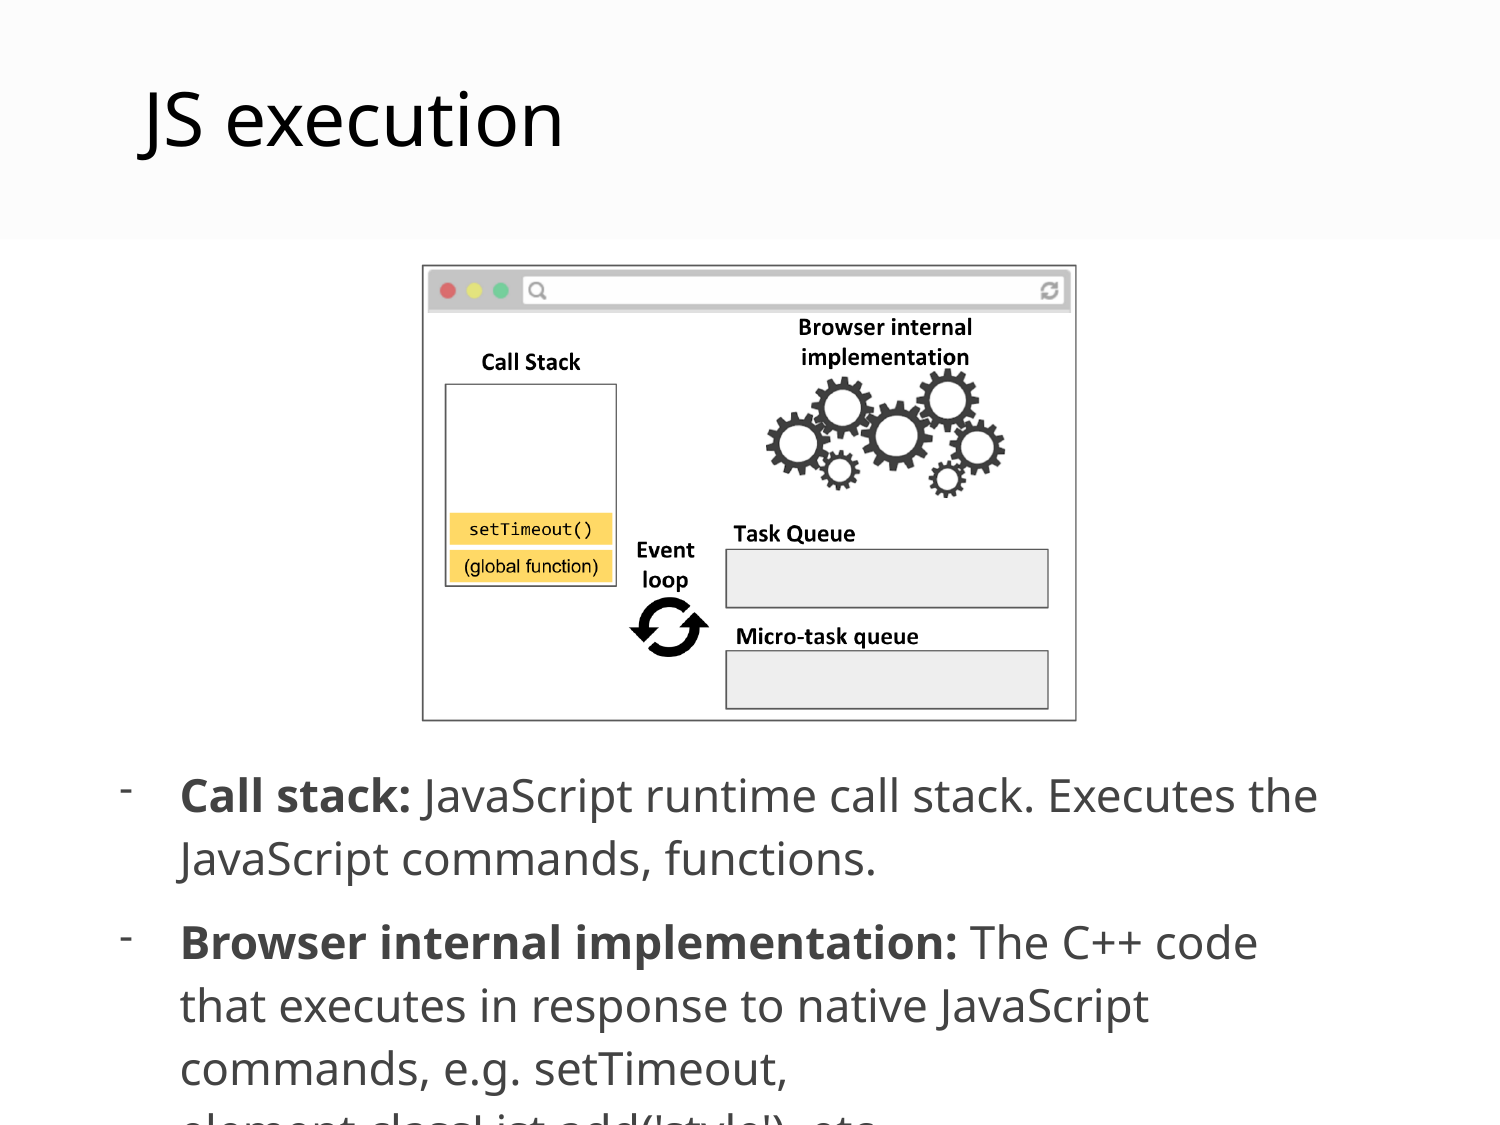

# JS execution
Call stack: JavaScript runtime call stack. Executes the JavaScript commands, functions.
Browser internal implementation: The C++ code that executes in response to native JavaScript commands, e.g. setTimeout, element.classList.add('style'), etc.